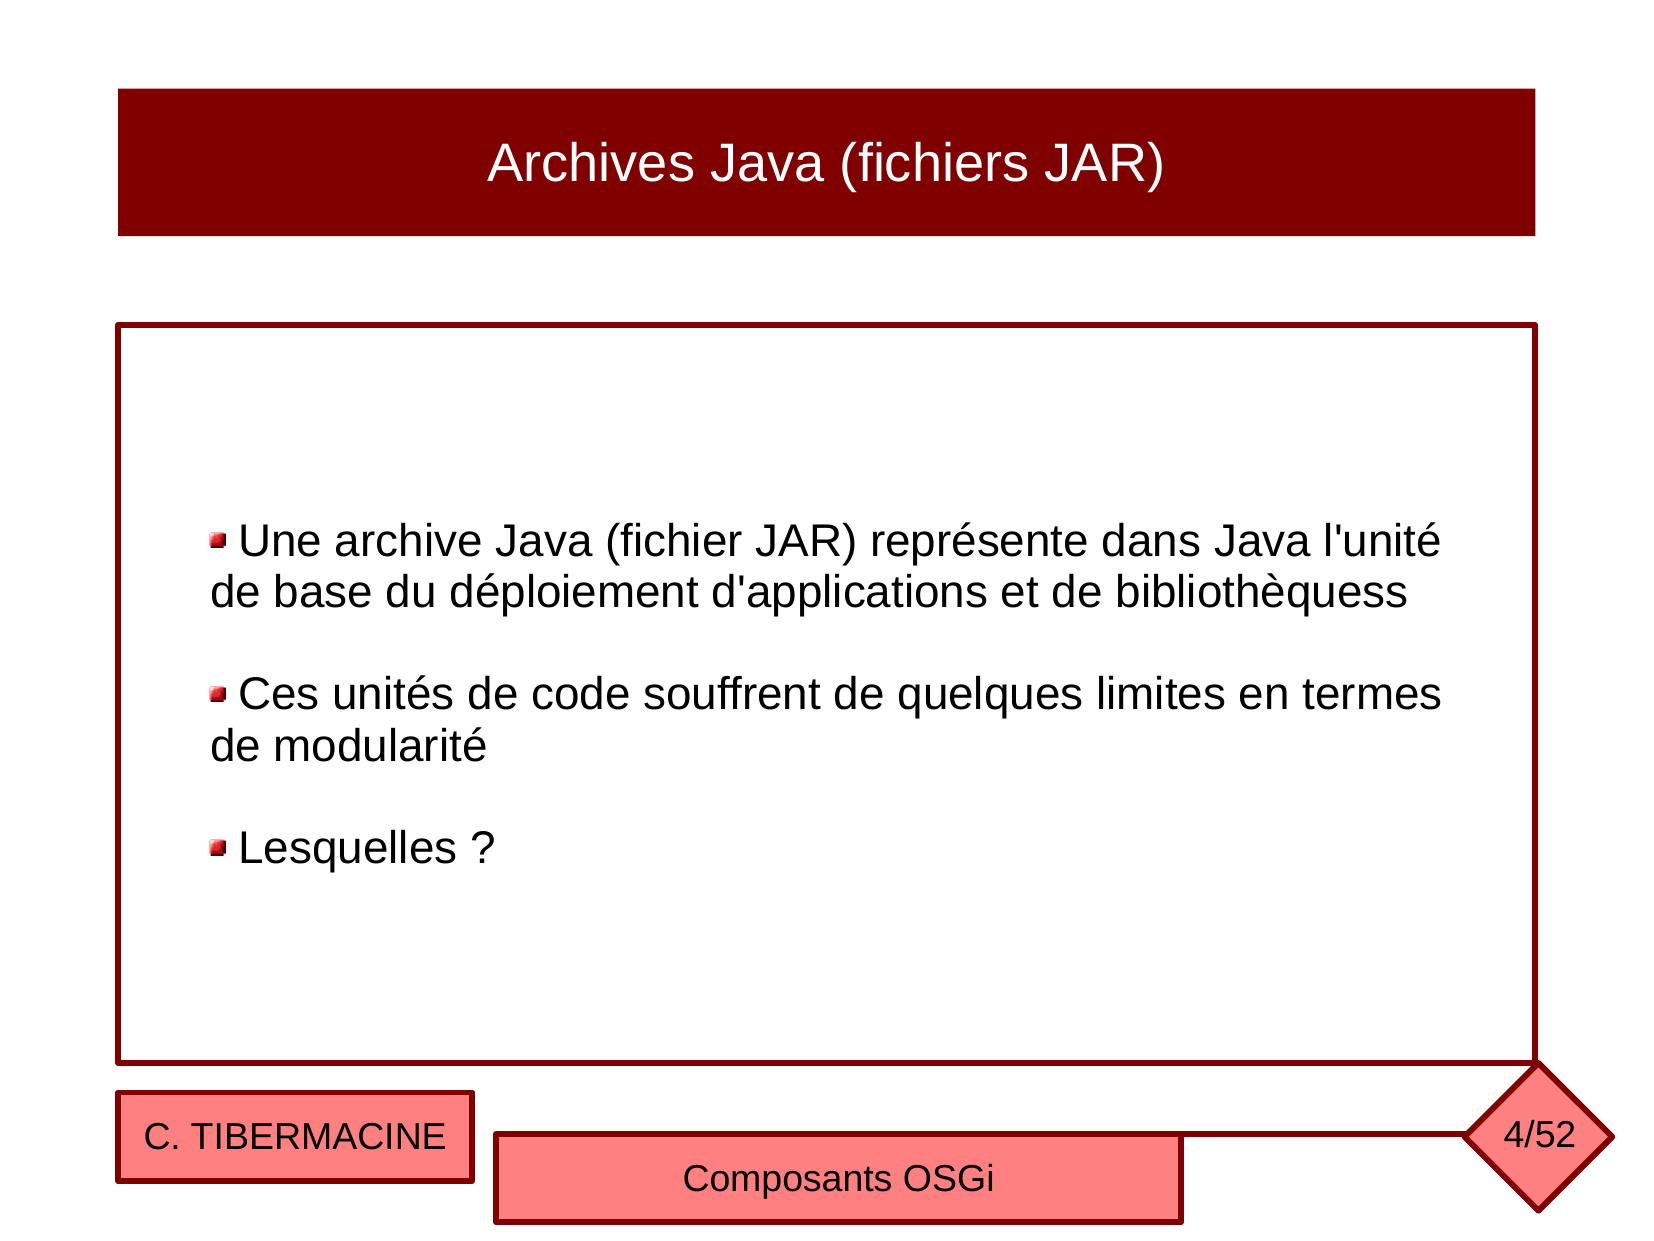

Archives Java (fichiers JAR)
 Une archive Java (fichier JAR) représente dans Java l'unité
de base du déploiement d'applications et de bibliothèquess
 Ces unités de code souffrent de quelques limites en termes
de modularité
 Lesquelles ?
C. TIBERMACINE
Composants OSGi